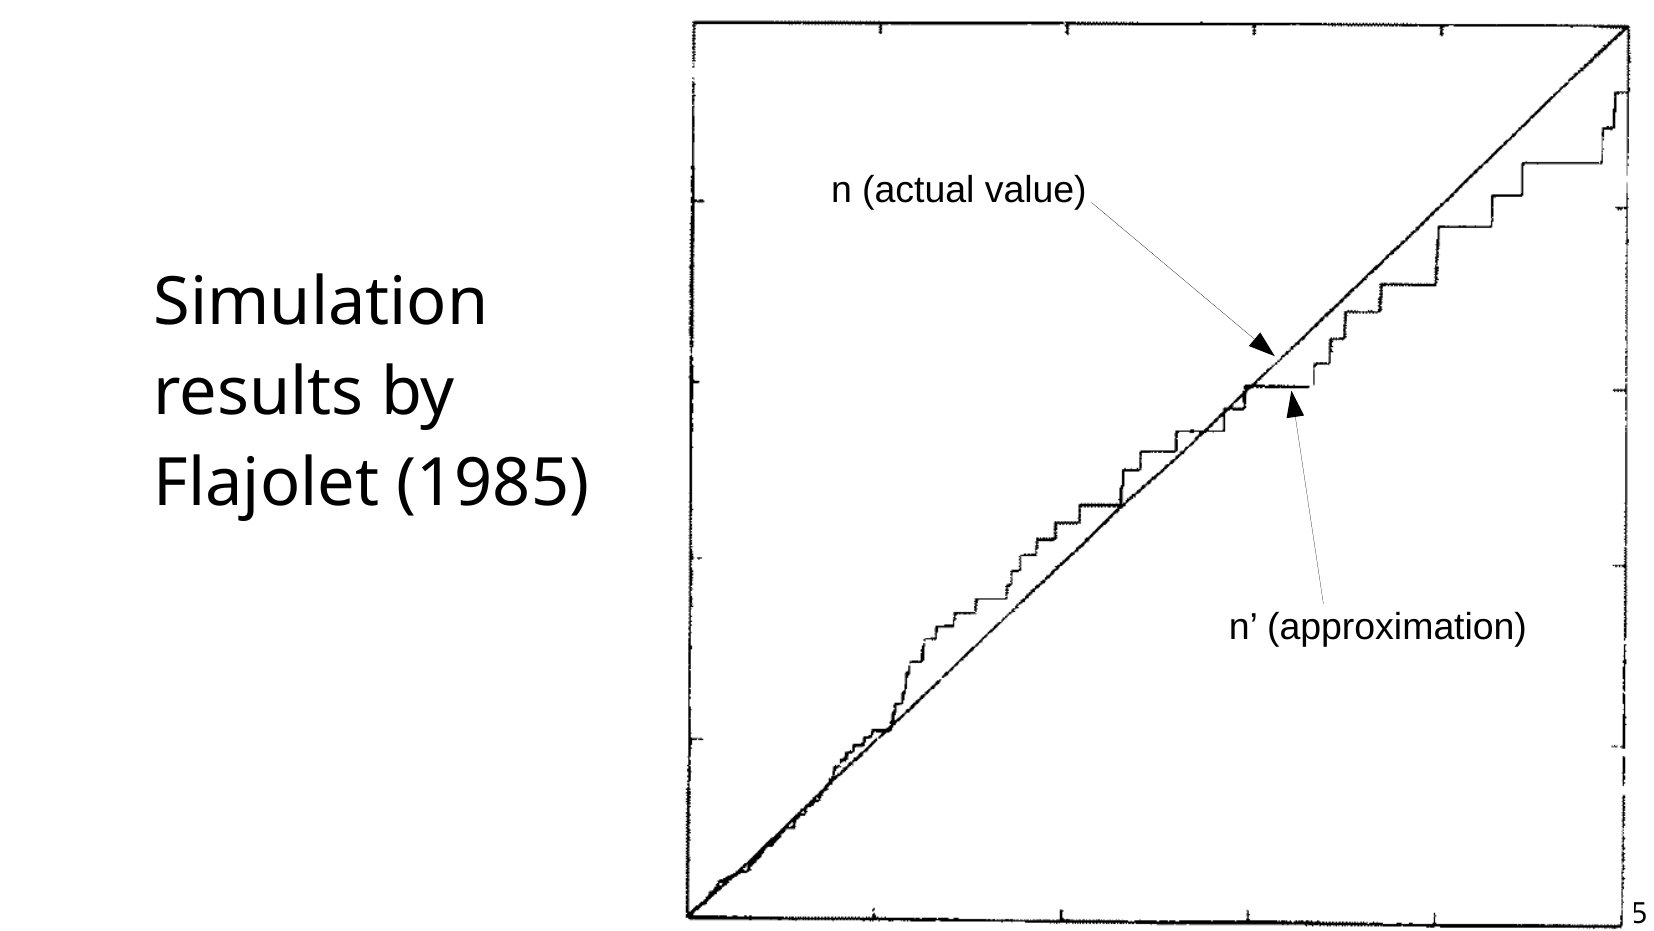

n (actual value)
# Simulation results by Flajolet (1985)
n’ (approximation)
7